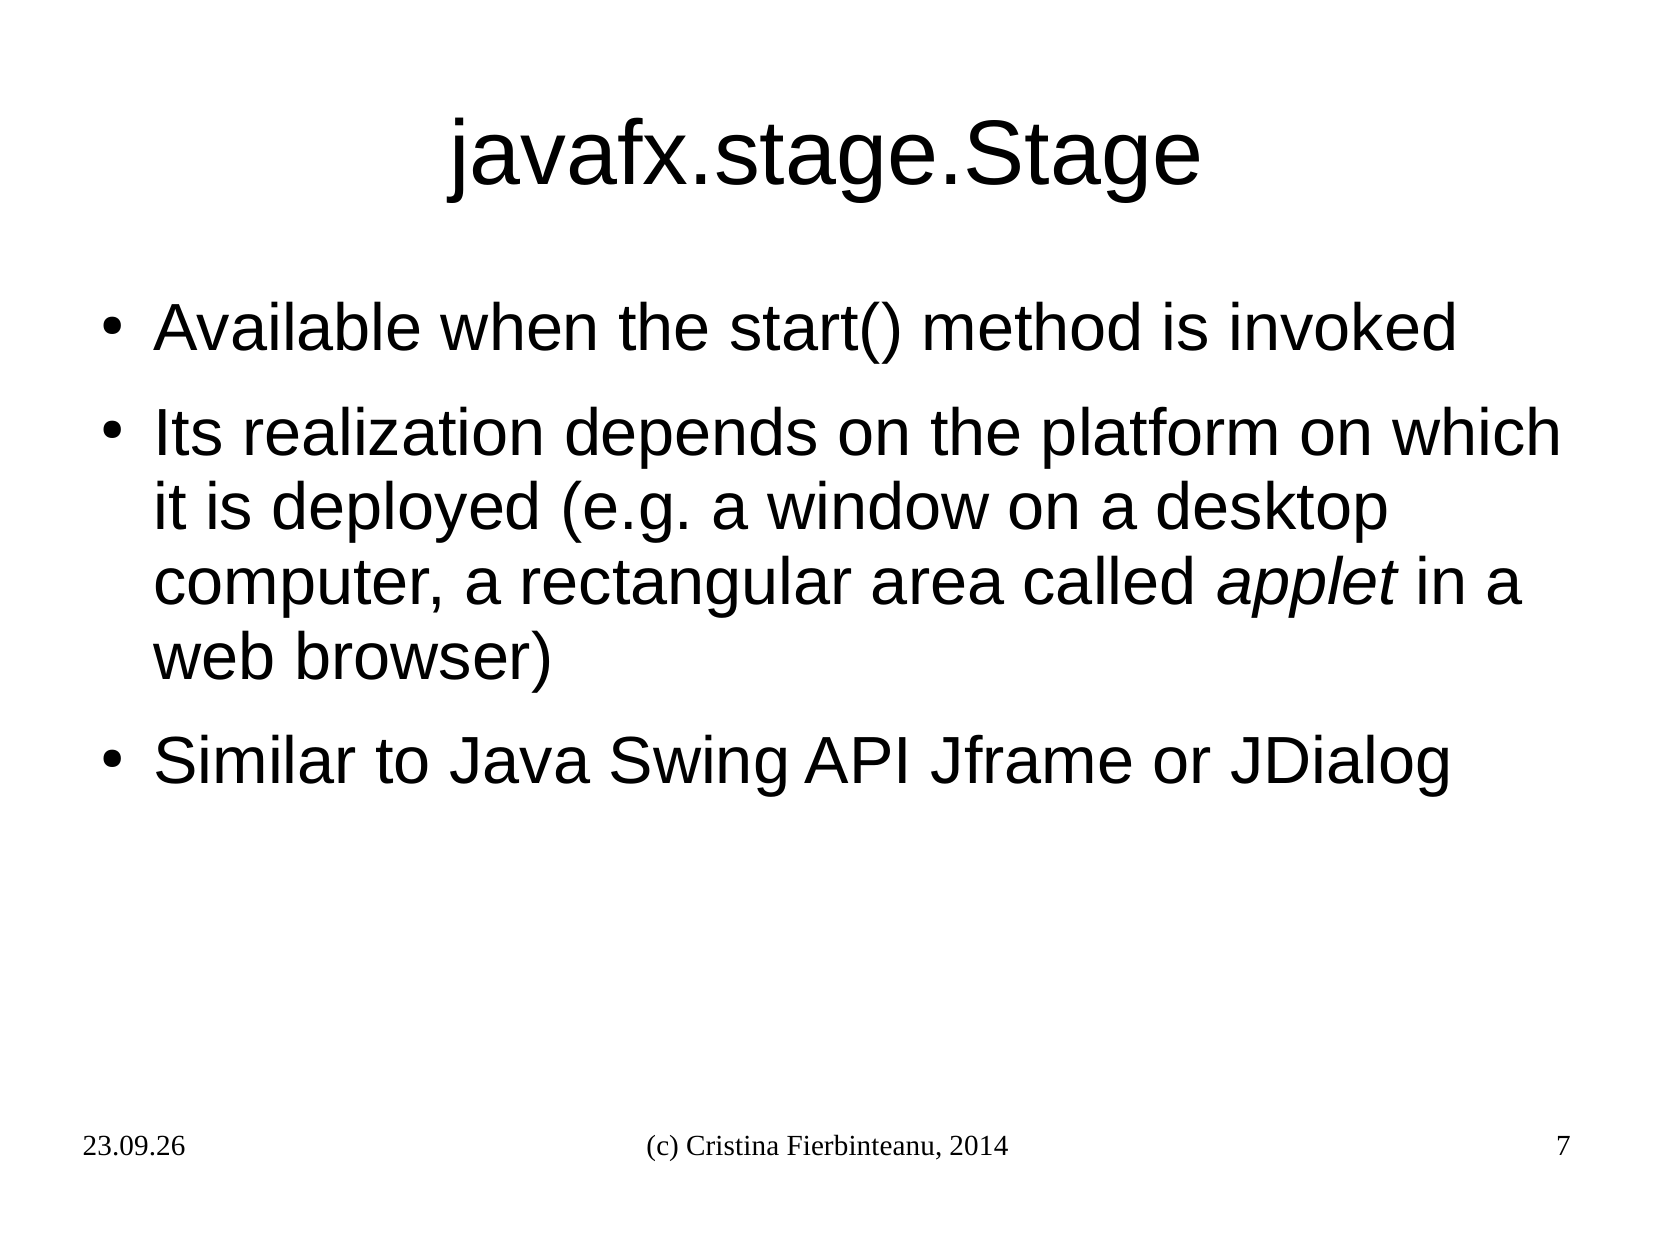

# javafx.stage.Stage
Available when the start() method is invoked
Its realization depends on the platform on which it is deployed (e.g. a window on a desktop computer, a rectangular area called applet in a web browser)
Similar to Java Swing API Jframe or JDialog
(c) Cristina Fierbinteanu, 2014
7